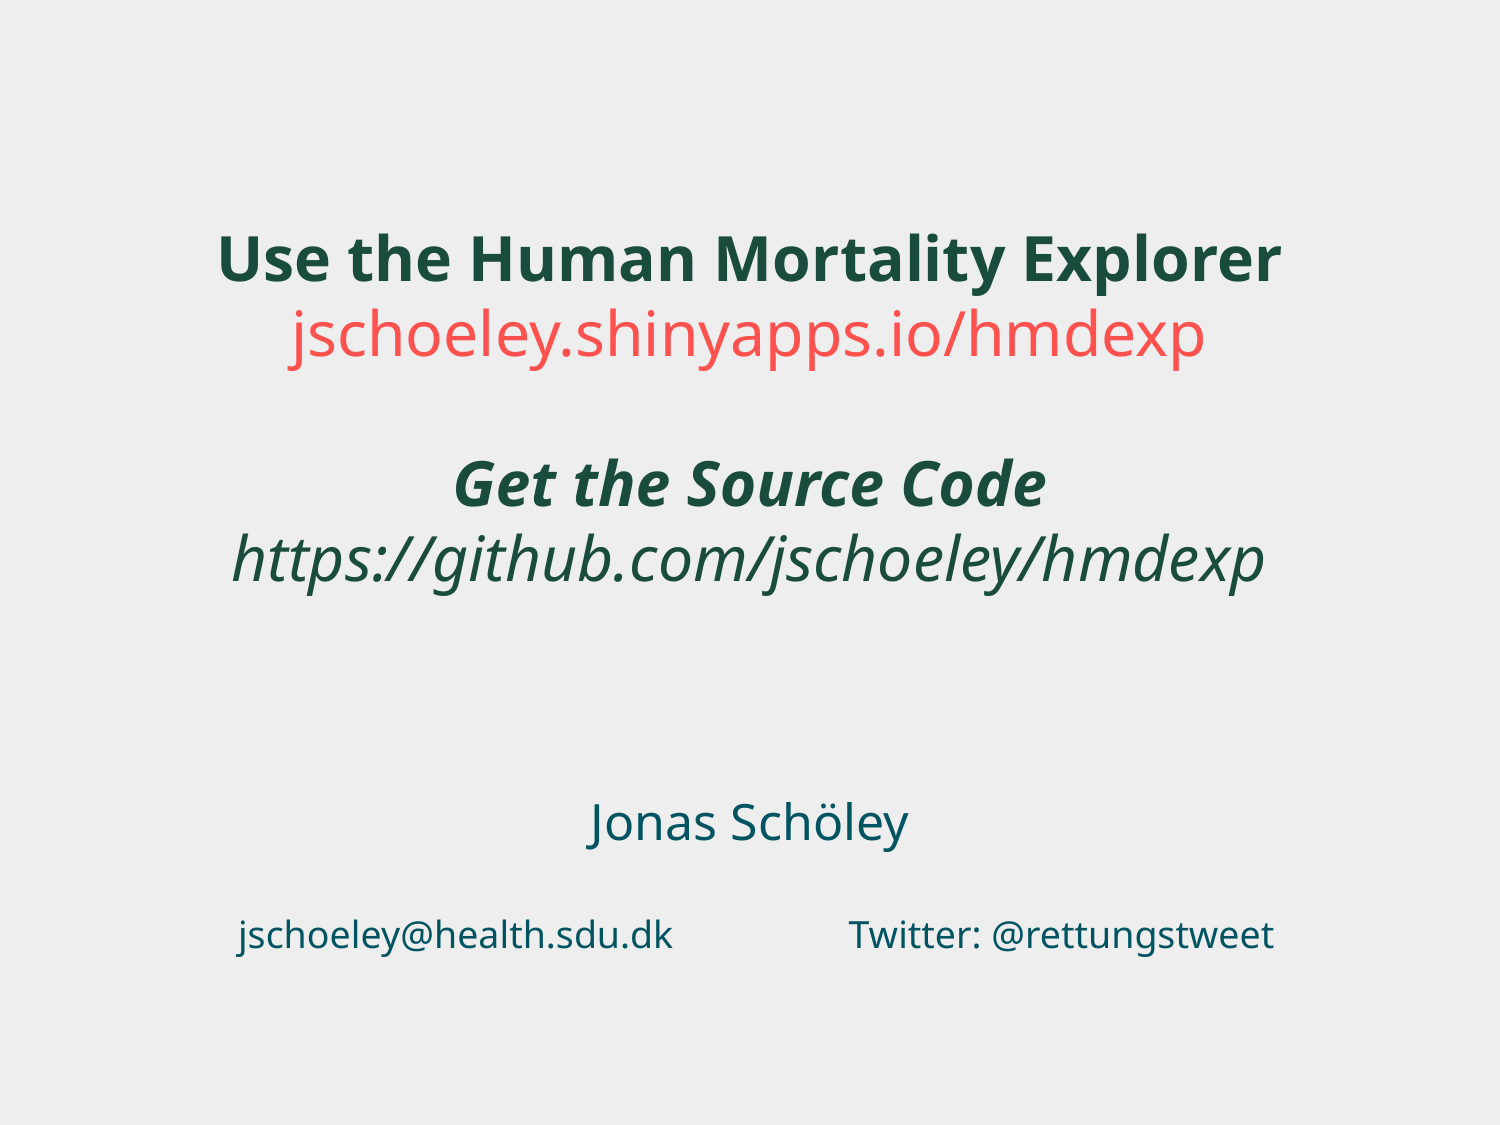

Use the Human Mortality Explorer
jschoeley.shinyapps.io/hmdexp
Get the Source Code
https://github.com/jschoeley/hmdexp
Jonas Schöley
jschoeley@health.sdu.dk
Twitter: @rettungstweet